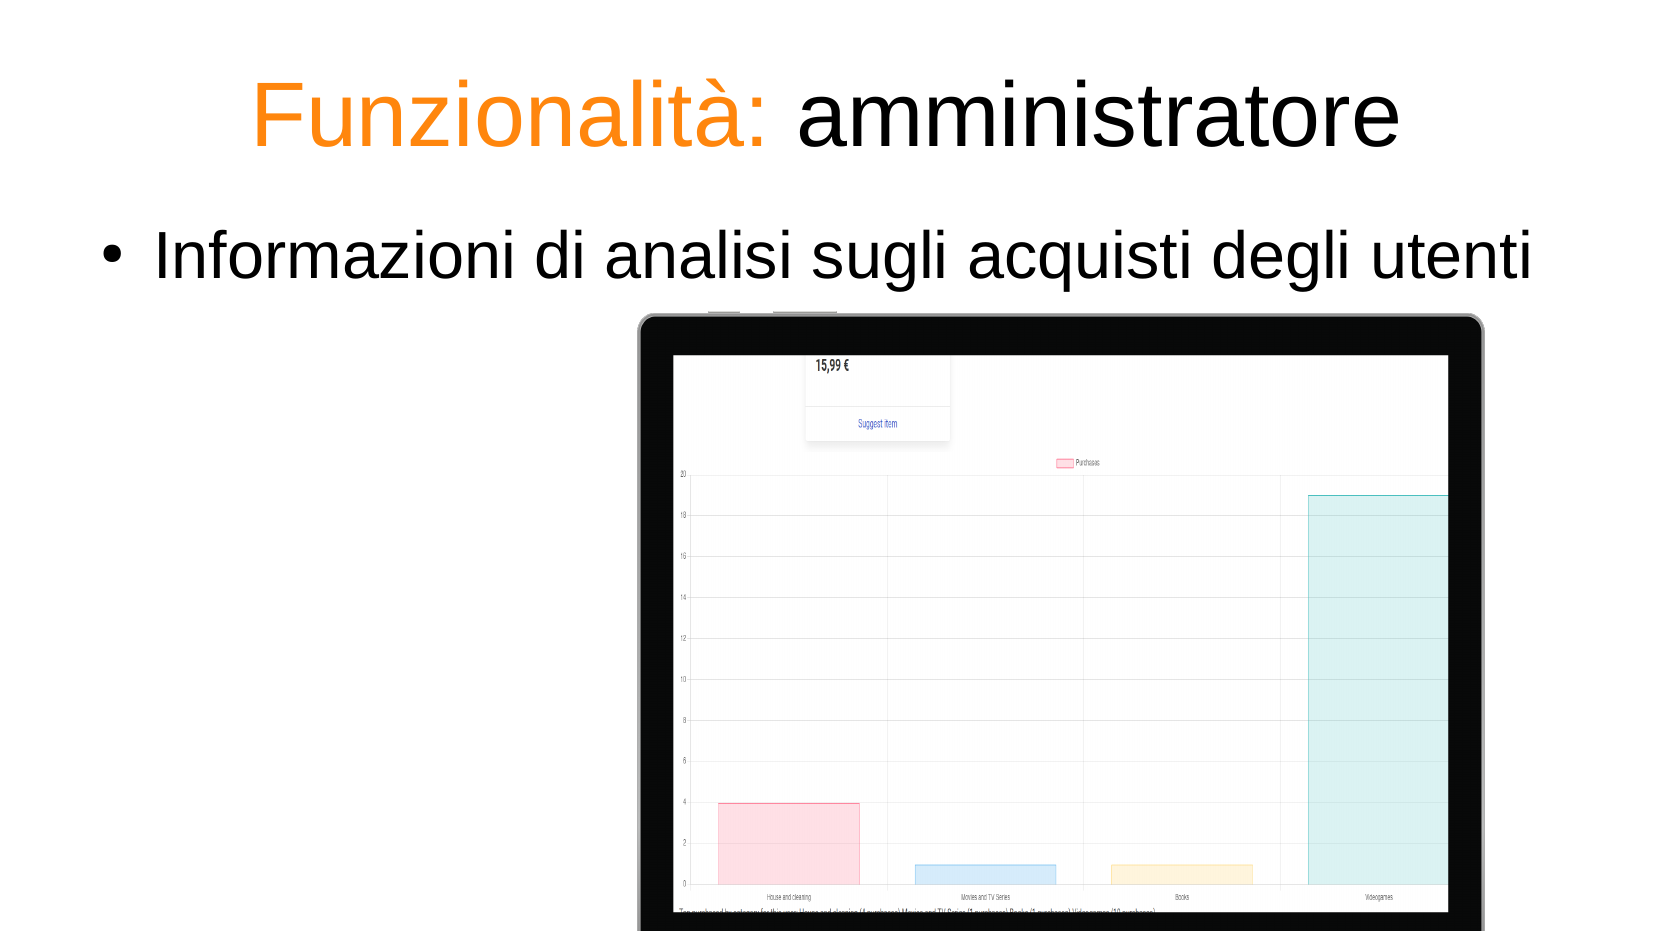

# Funzionalità: amministratore
Informazioni di analisi sugli acquisti degli utenti